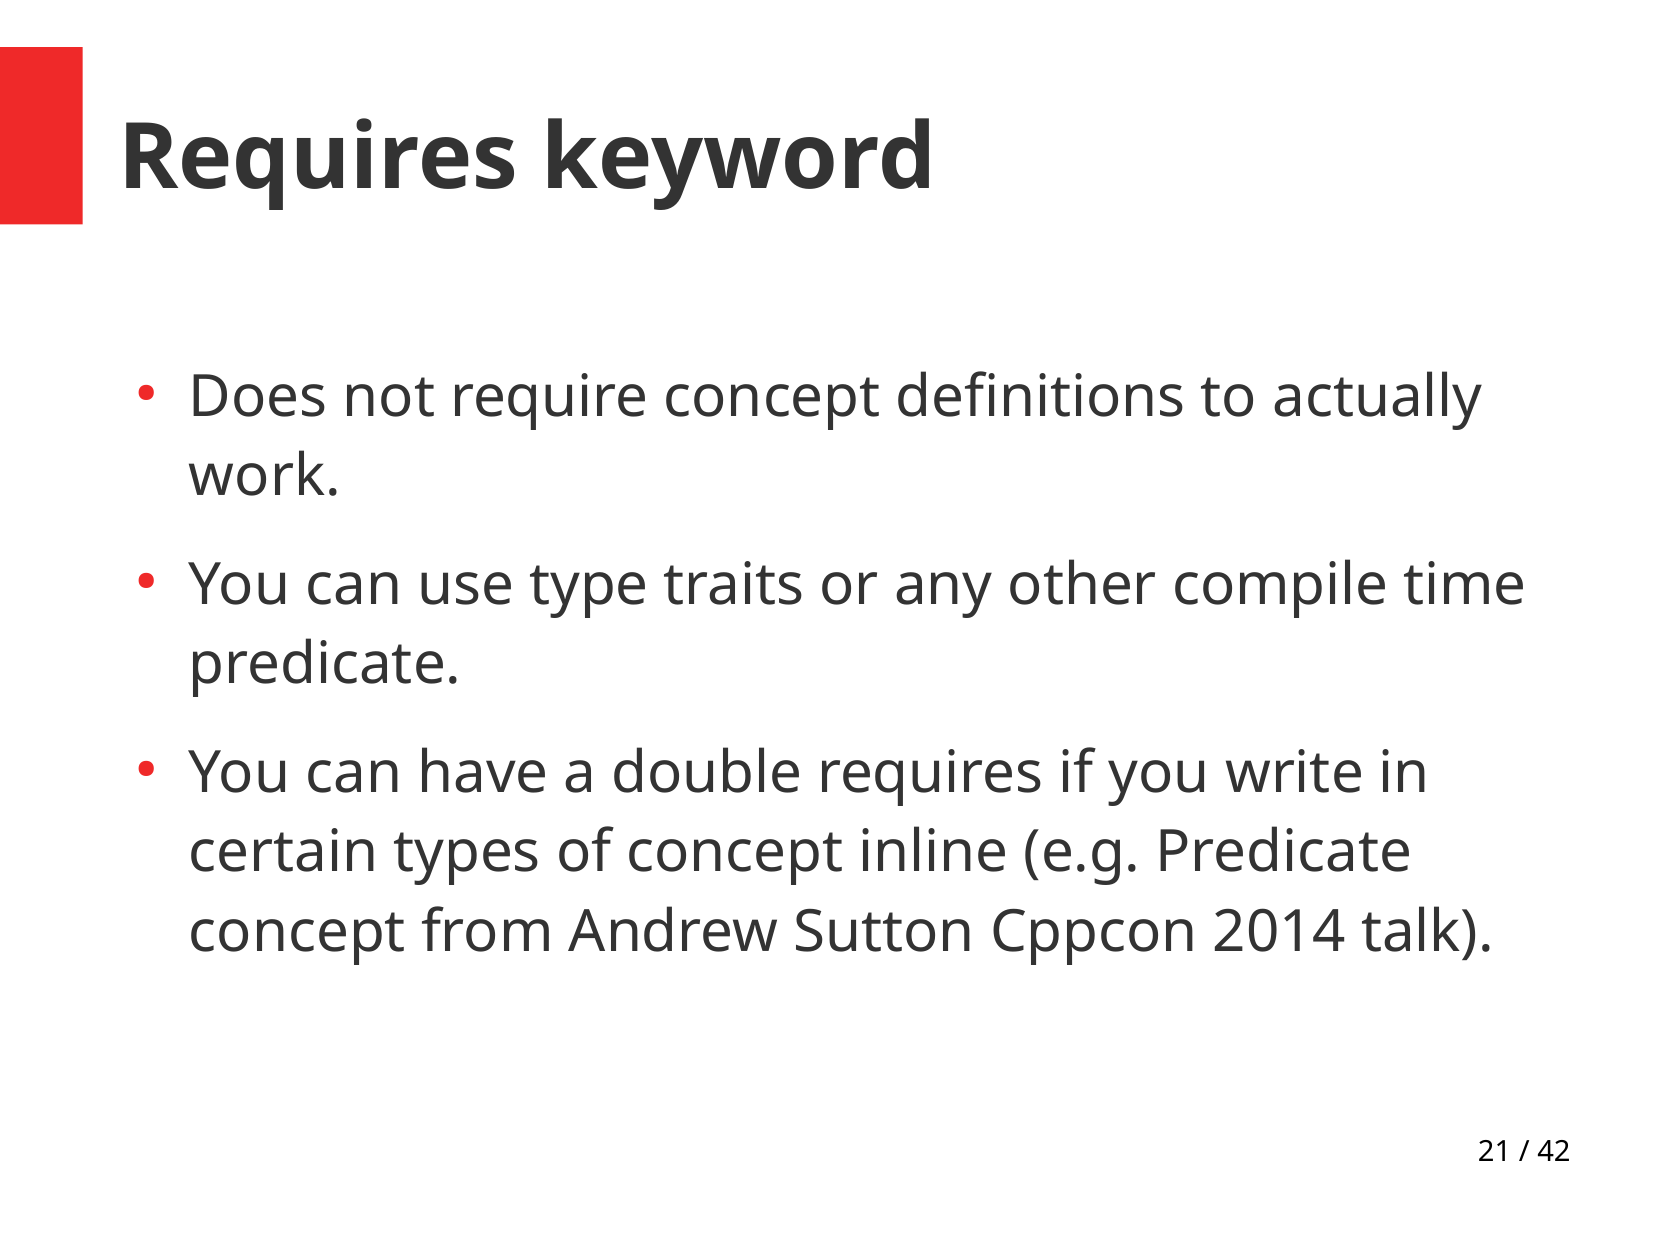

# Requires keyword
Does not require concept definitions to actually work.
You can use type traits or any other compile time predicate.
You can have a double requires if you write in certain types of concept inline (e.g. Predicate concept from Andrew Sutton Cppcon 2014 talk).
21